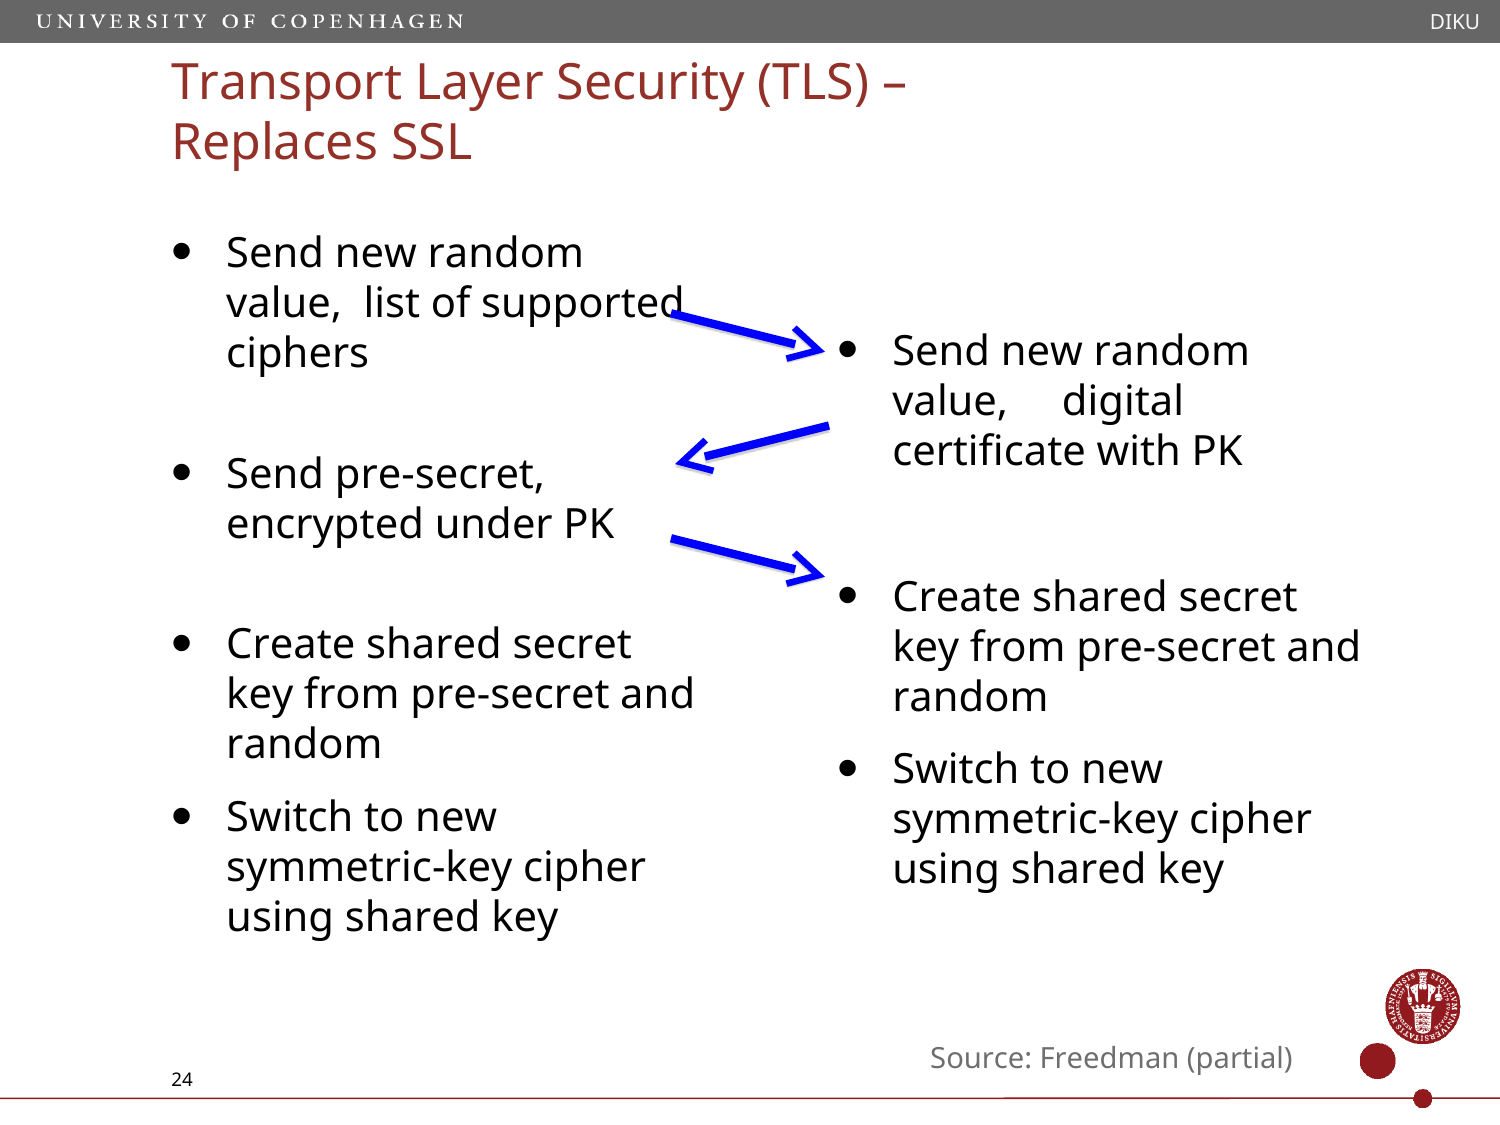

DIKU
Transport Layer Security (TLS) –
Replaces SSL
Send new random value, list of supported ciphers
Send pre-secret, encrypted under PK
Create shared secret key from pre-secret and random
Switch to new symmetric-key cipher using shared key
Send new random value, digital certificate with PK
Create shared secret key from pre-secret and random
Switch to new symmetric-key cipher using shared key
Source: Freedman (partial)